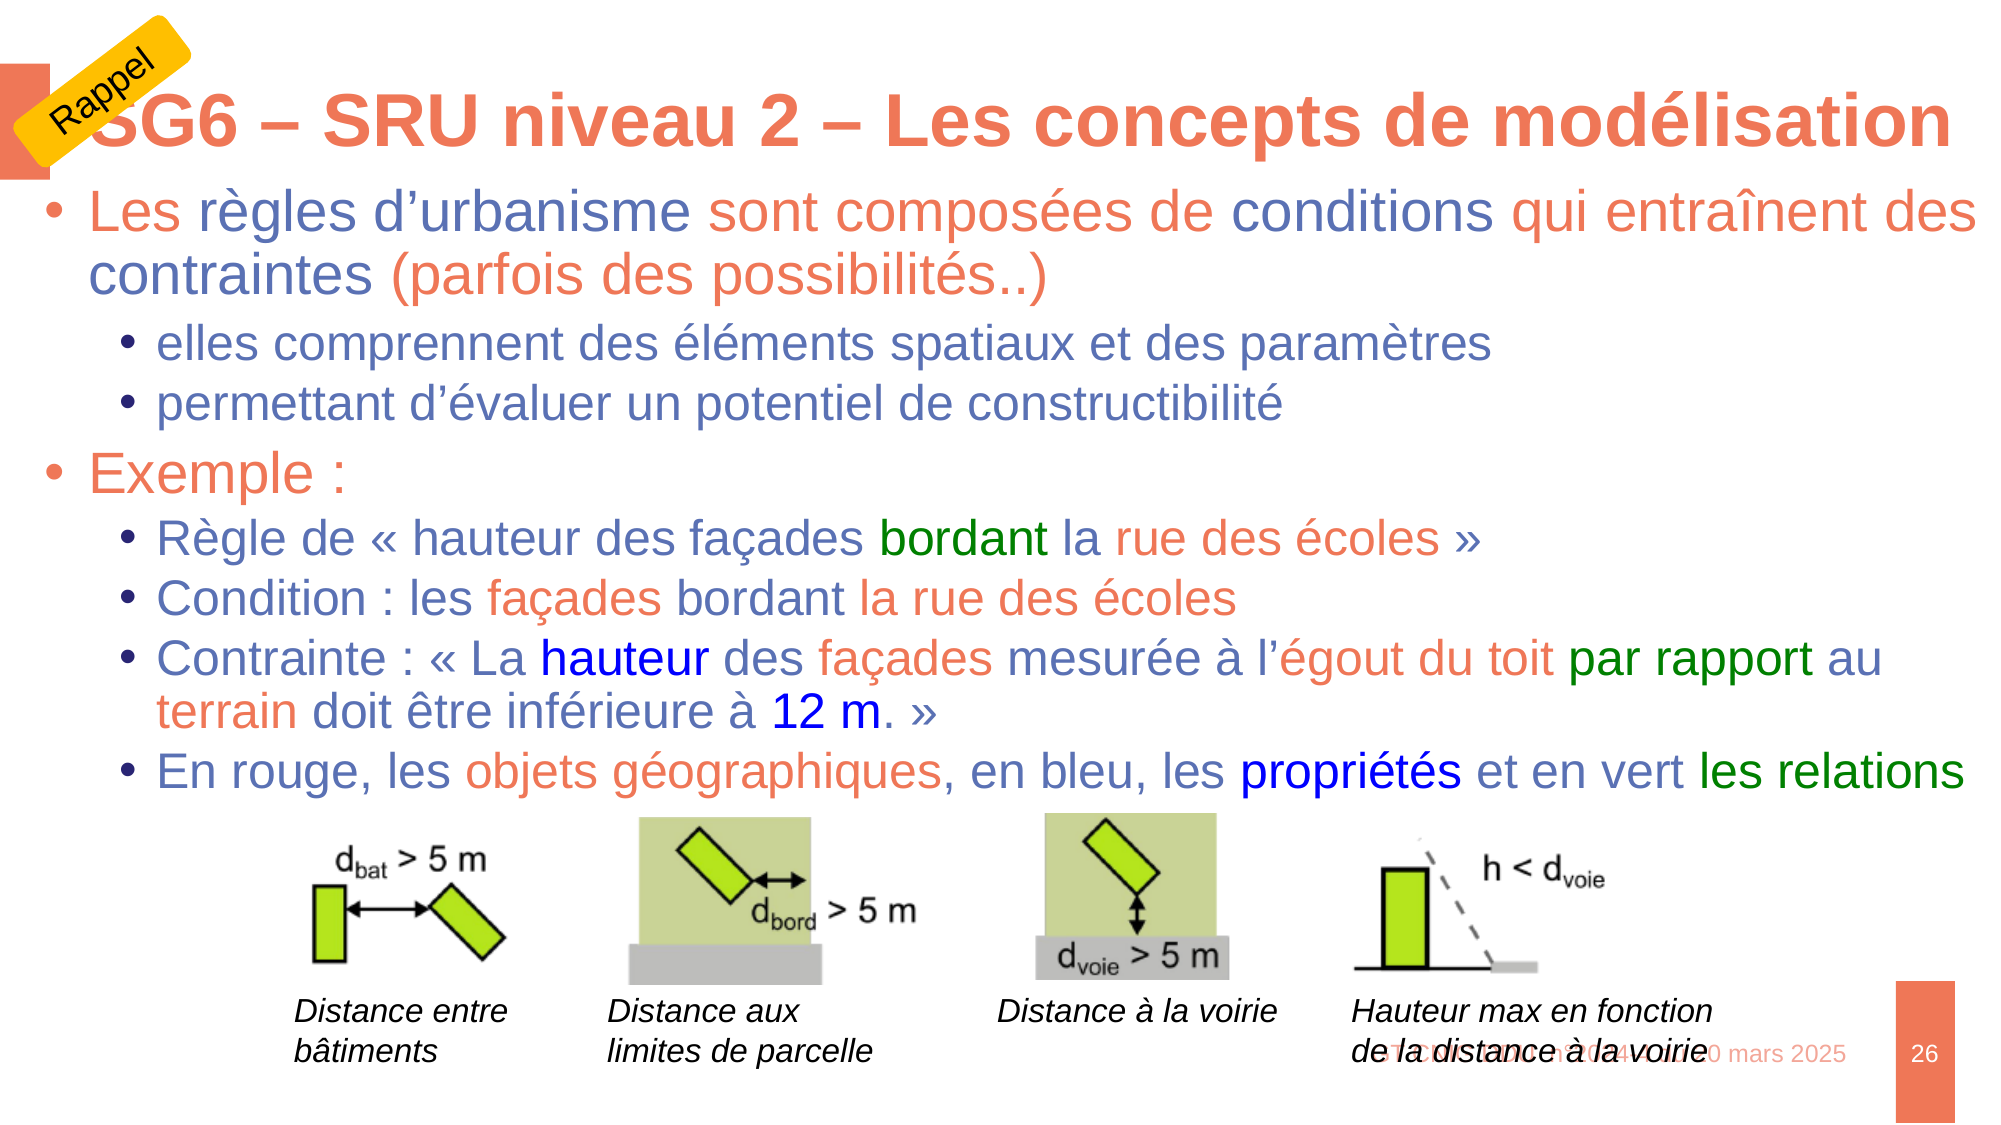

Rappel
# SG6 – SRU niveau 2 – Les concepts de modélisation
Les règles d’urbanisme sont composées de conditions qui entraînent des contraintes (parfois des possibilités..)
elles comprennent des éléments spatiaux et des paramètres
permettant d’évaluer un potentiel de constructibilité
Exemple :
Règle de « hauteur des façades bordant la rue des écoles »
Condition : les façades bordant la rue des écoles
Contrainte : « La hauteur des façades mesurée à l’égout du toit par rapport au terrain doit être inférieure à 12 m. »
En rouge, les objets géographiques, en bleu, les propriétés et en vert les relations
Distance entre bâtiments
Distance aux limites de parcelle
Distance à la voirie
Hauteur max en fonction de la distance à la voirie
26
GT CNIG DDU n°2024-4 du 20 mars 2025